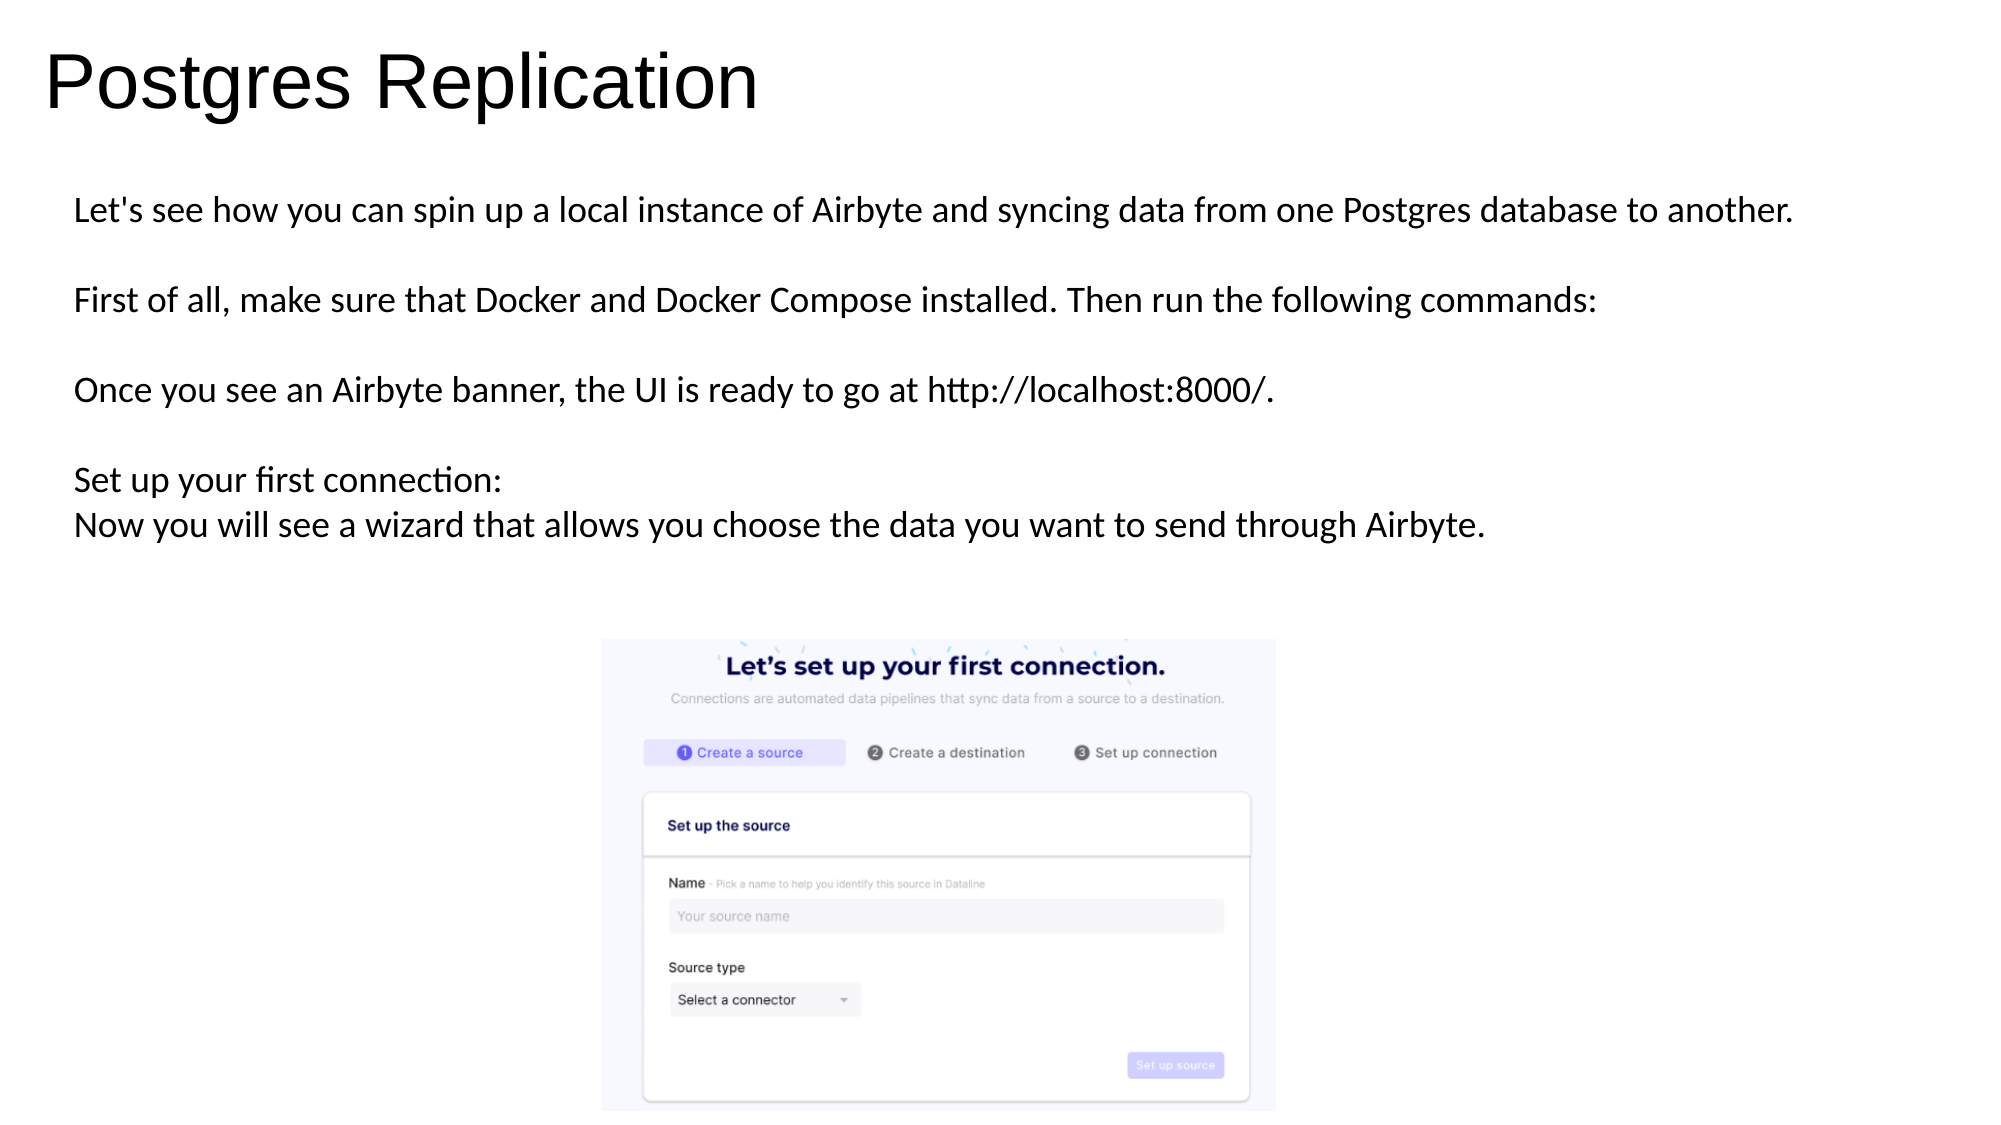

Postgres Replication
Let's see how you can spin up a local instance of Airbyte and syncing data from one Postgres database to another.
First of all, make sure that Docker and Docker Compose installed. Then run the following commands:
Once you see an Airbyte banner, the UI is ready to go at http://localhost:8000/.
Set up your first connection:
Now you will see a wizard that allows you choose the data you want to send through Airbyte.